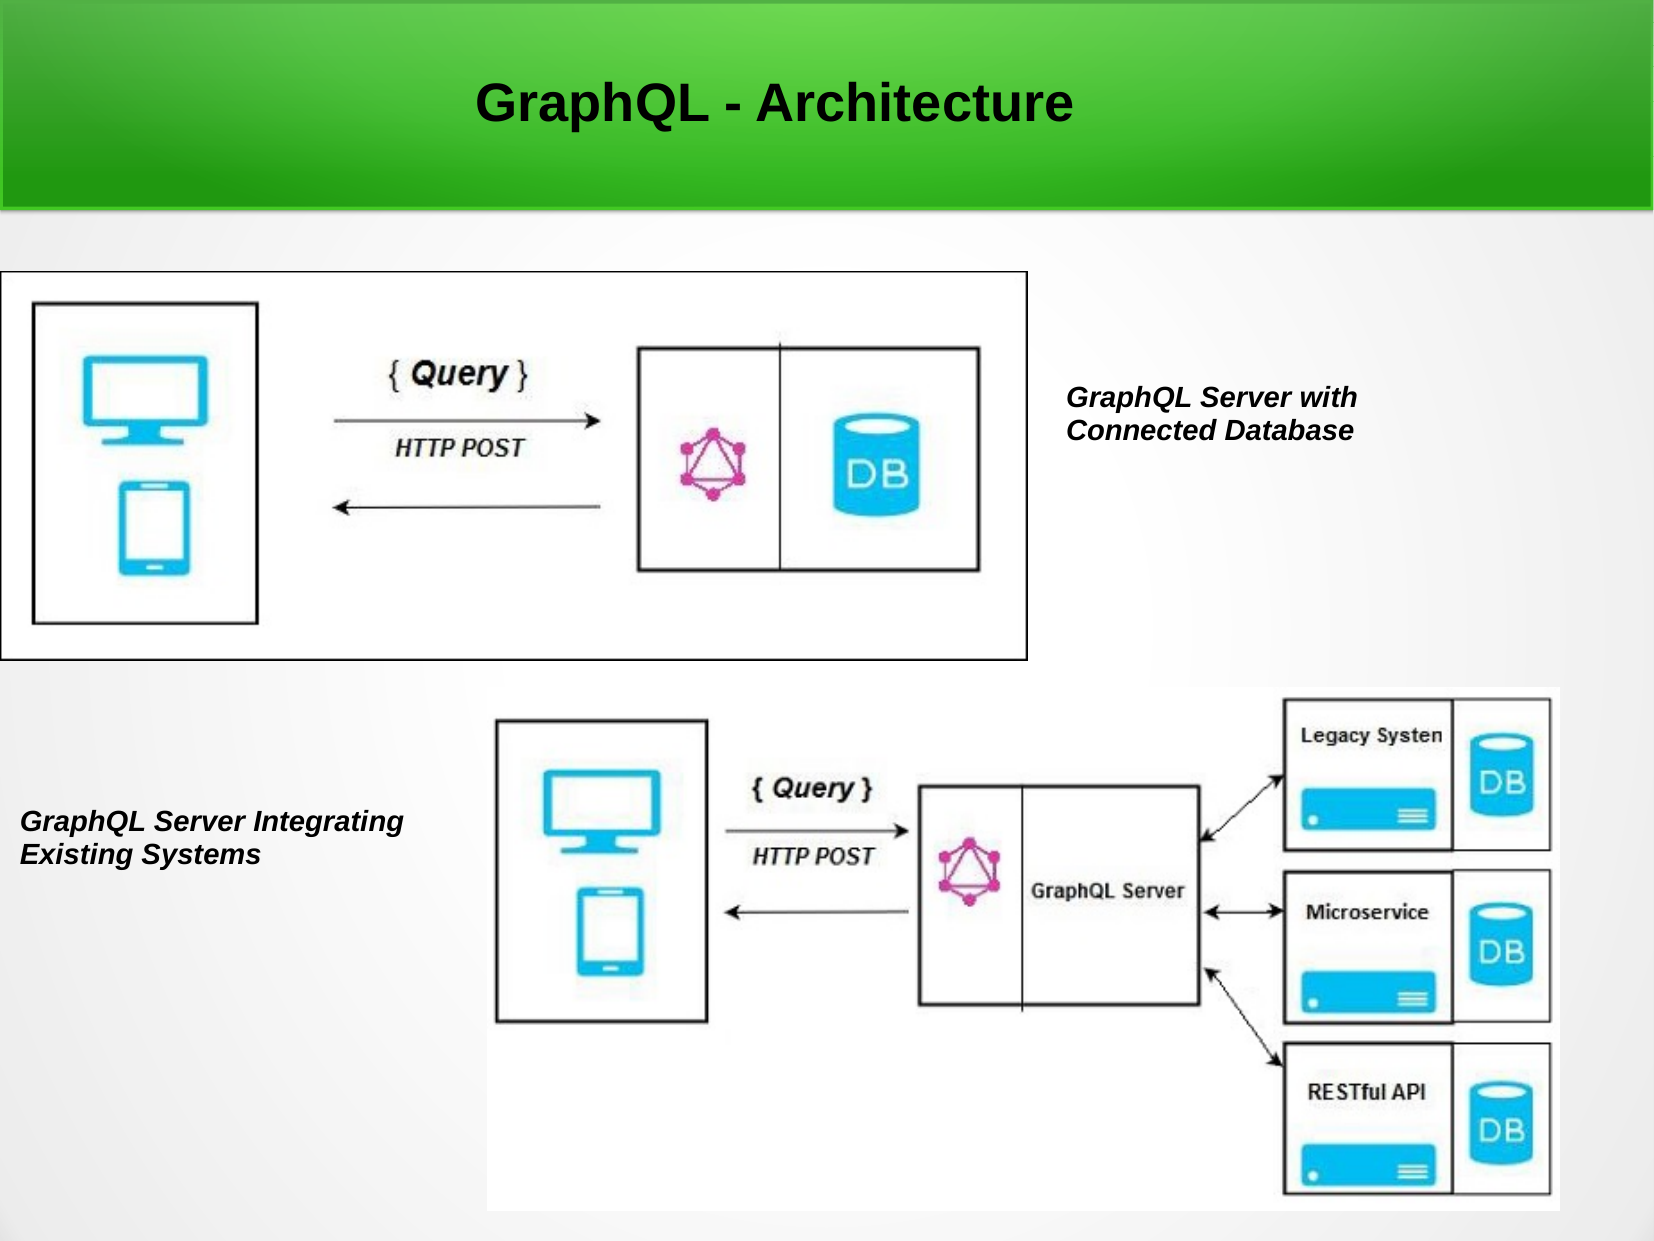

GraphQL - Architecture
GraphQL Server with Connected Database
GraphQL Server Integrating Existing Systems